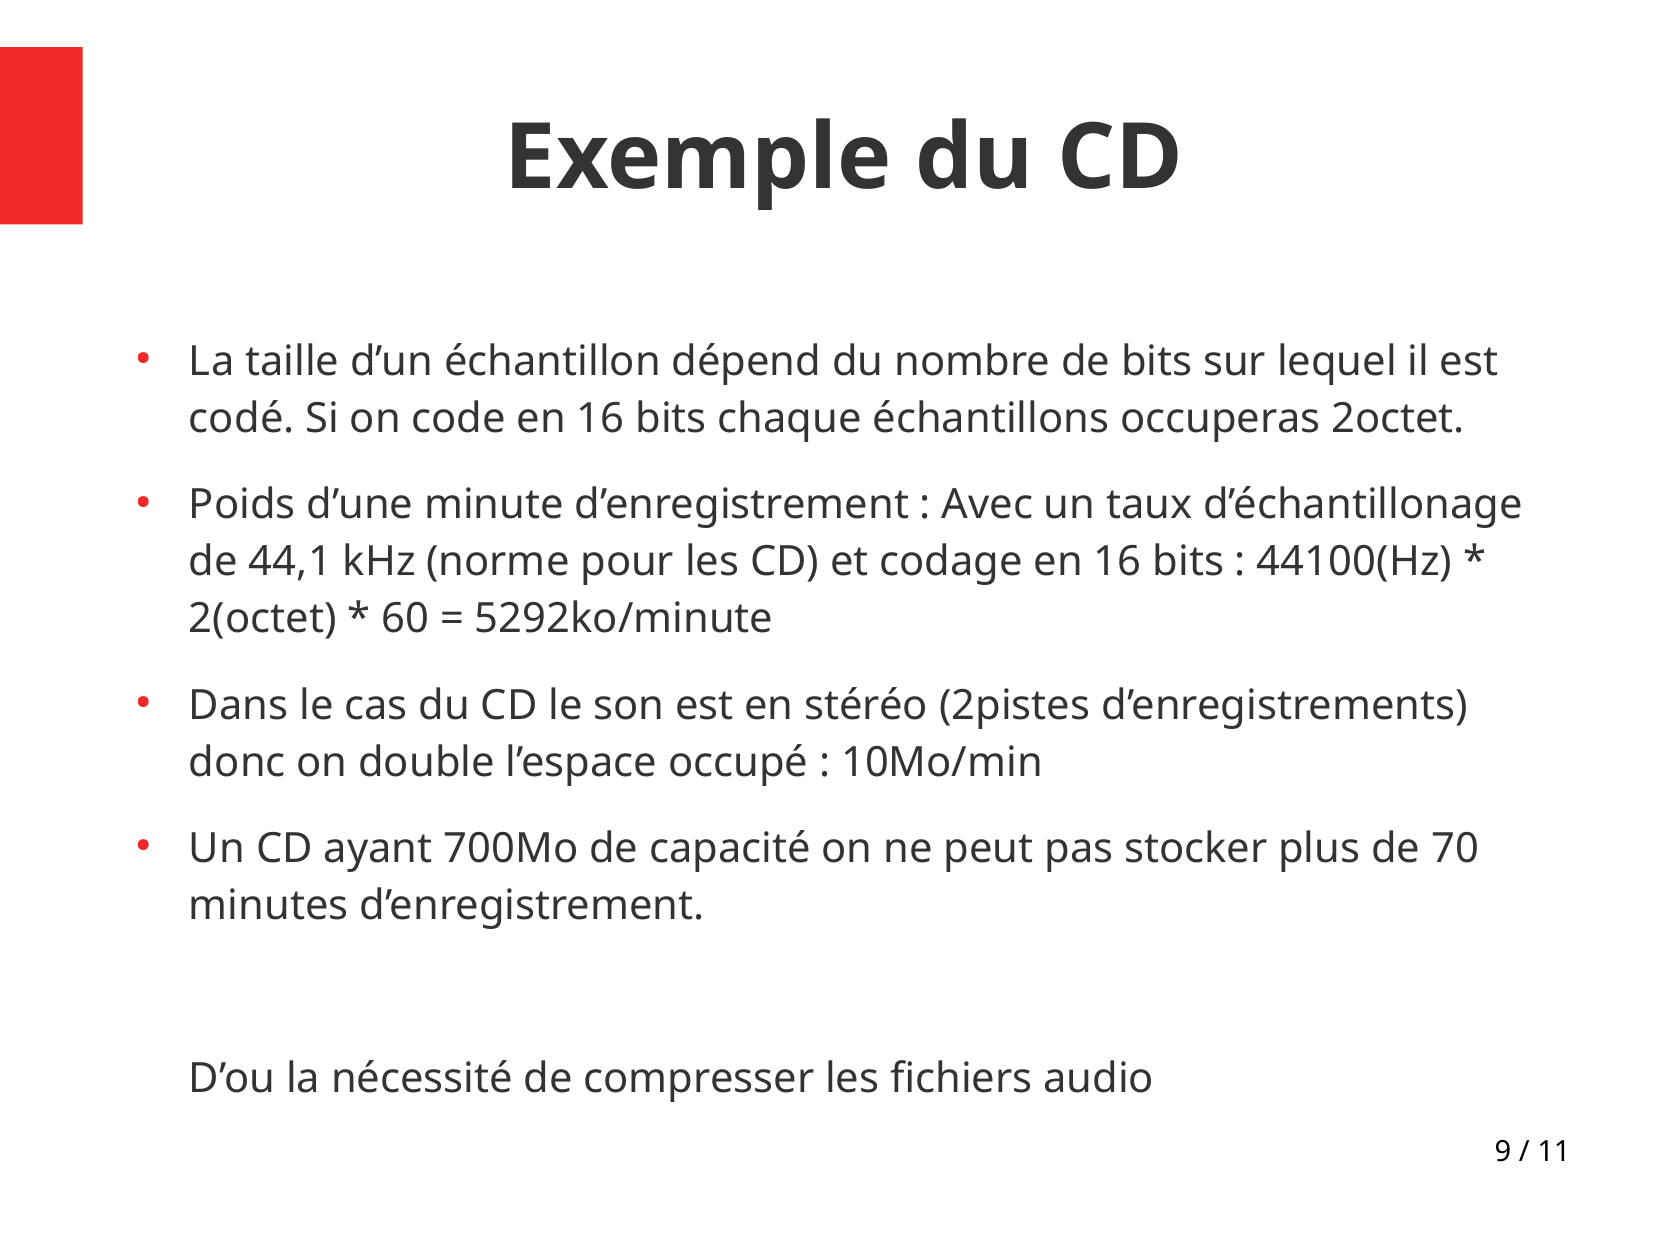

# Exemple du CD
La taille d’un échantillon dépend du nombre de bits sur lequel il est codé. Si on code en 16 bits chaque échantillons occuperas 2octet.
Poids d’une minute d’enregistrement : Avec un taux d’échantillonage de 44,1 kHz (norme pour les CD) et codage en 16 bits : 44100(Hz) * 2(octet) * 60 = 5292ko/minute
Dans le cas du CD le son est en stéréo (2pistes d’enregistrements) donc on double l’espace occupé : 10Mo/min
Un CD ayant 700Mo de capacité on ne peut pas stocker plus de 70 minutes d’enregistrement.
D’ou la nécessité de compresser les fichiers audio
9